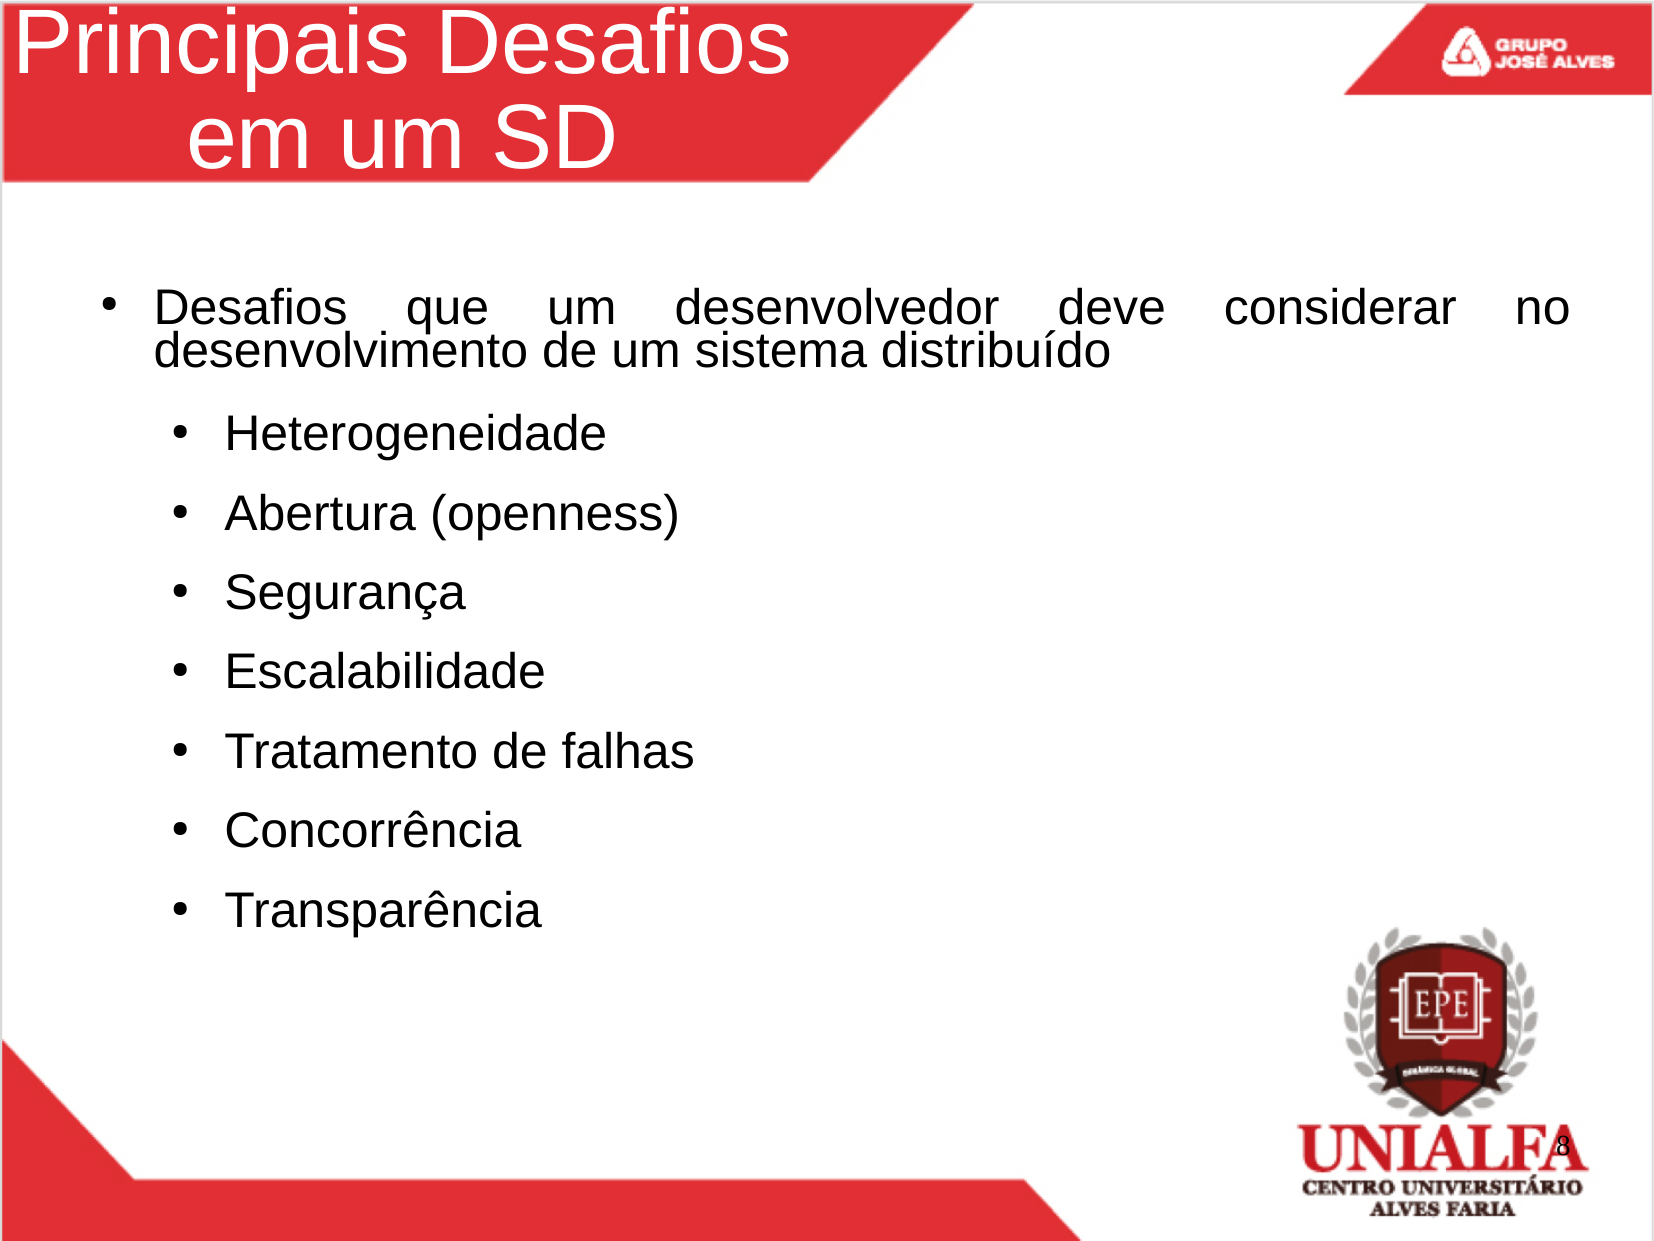

# Principais Desafios em um SD
Desafios que um desenvolvedor deve considerar no desenvolvimento de um sistema distribuído
Heterogeneidade
Abertura (openness)
Segurança
Escalabilidade
Tratamento de falhas
Concorrência
Transparência
8